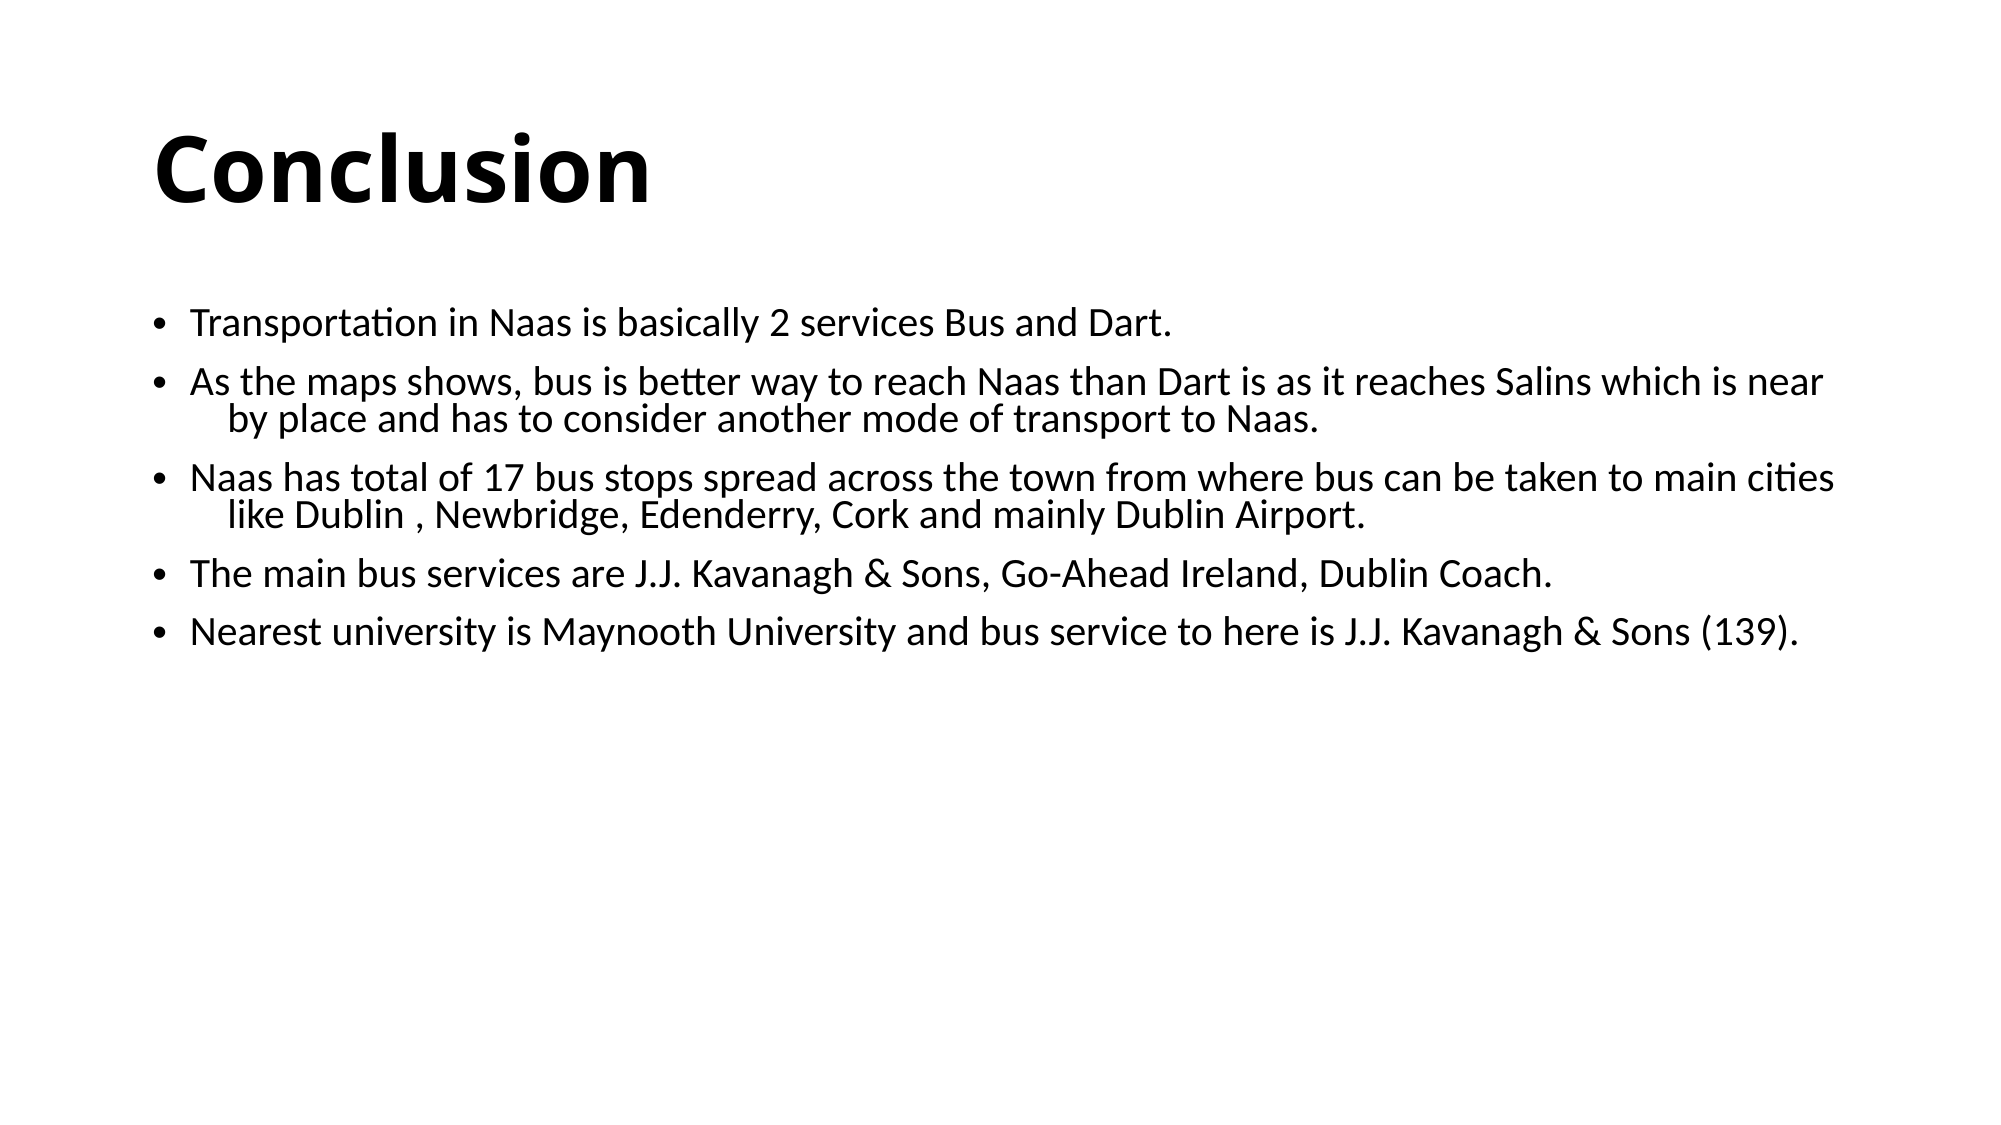

# Conclusion
Transportation in Naas is basically 2 services Bus and Dart.
As the maps shows, bus is better way to reach Naas than Dart is as it reaches Salins which is near by place and has to consider another mode of transport to Naas.
Naas has total of 17 bus stops spread across the town from where bus can be taken to main cities like Dublin , Newbridge, Edenderry, Cork and mainly Dublin Airport.
The main bus services are J.J. Kavanagh & Sons, Go-Ahead Ireland, Dublin Coach.
Nearest university is Maynooth University and bus service to here is J.J. Kavanagh & Sons (139).